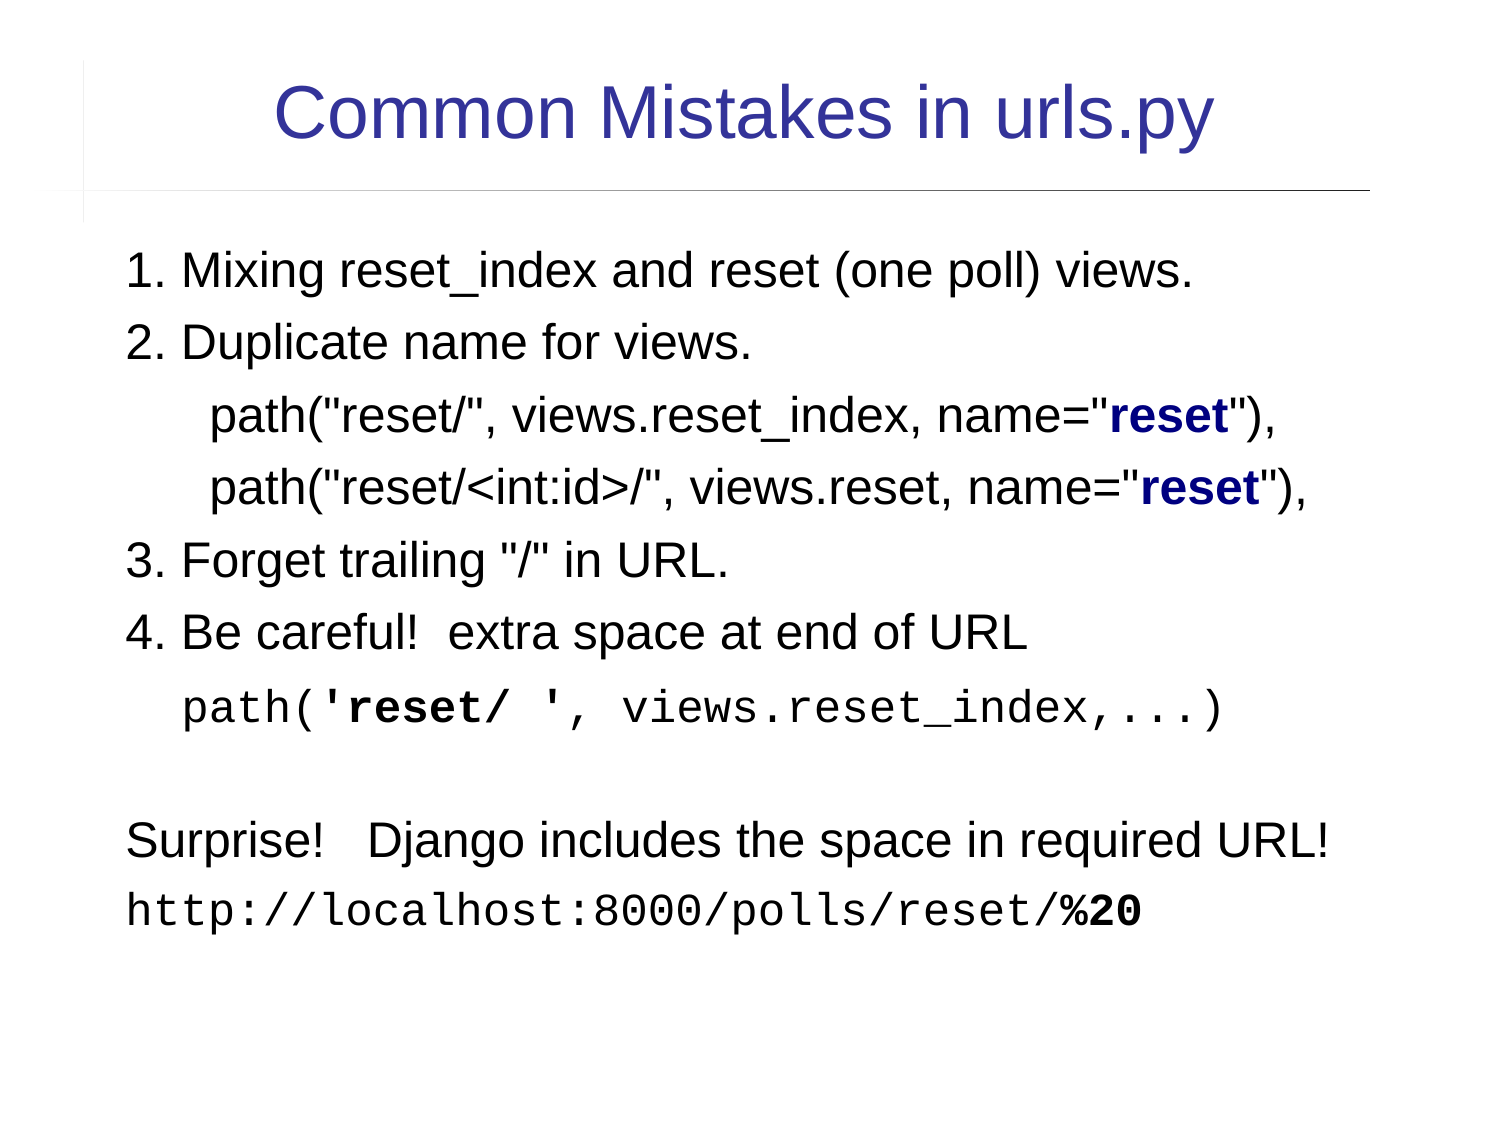

# Common Mistakes in urls.py
1. Mixing reset_index and reset (one poll) views.
2. Duplicate name for views.
 path("reset/", views.reset_index, name="reset"),
 path("reset/<int:id>/", views.reset, name="reset"),
3. Forget trailing "/" in URL.
4. Be careful! extra space at end of URL
 path('reset/ ', views.reset_index,...)
Surprise! Django includes the space in required URL!
http://localhost:8000/polls/reset/%20